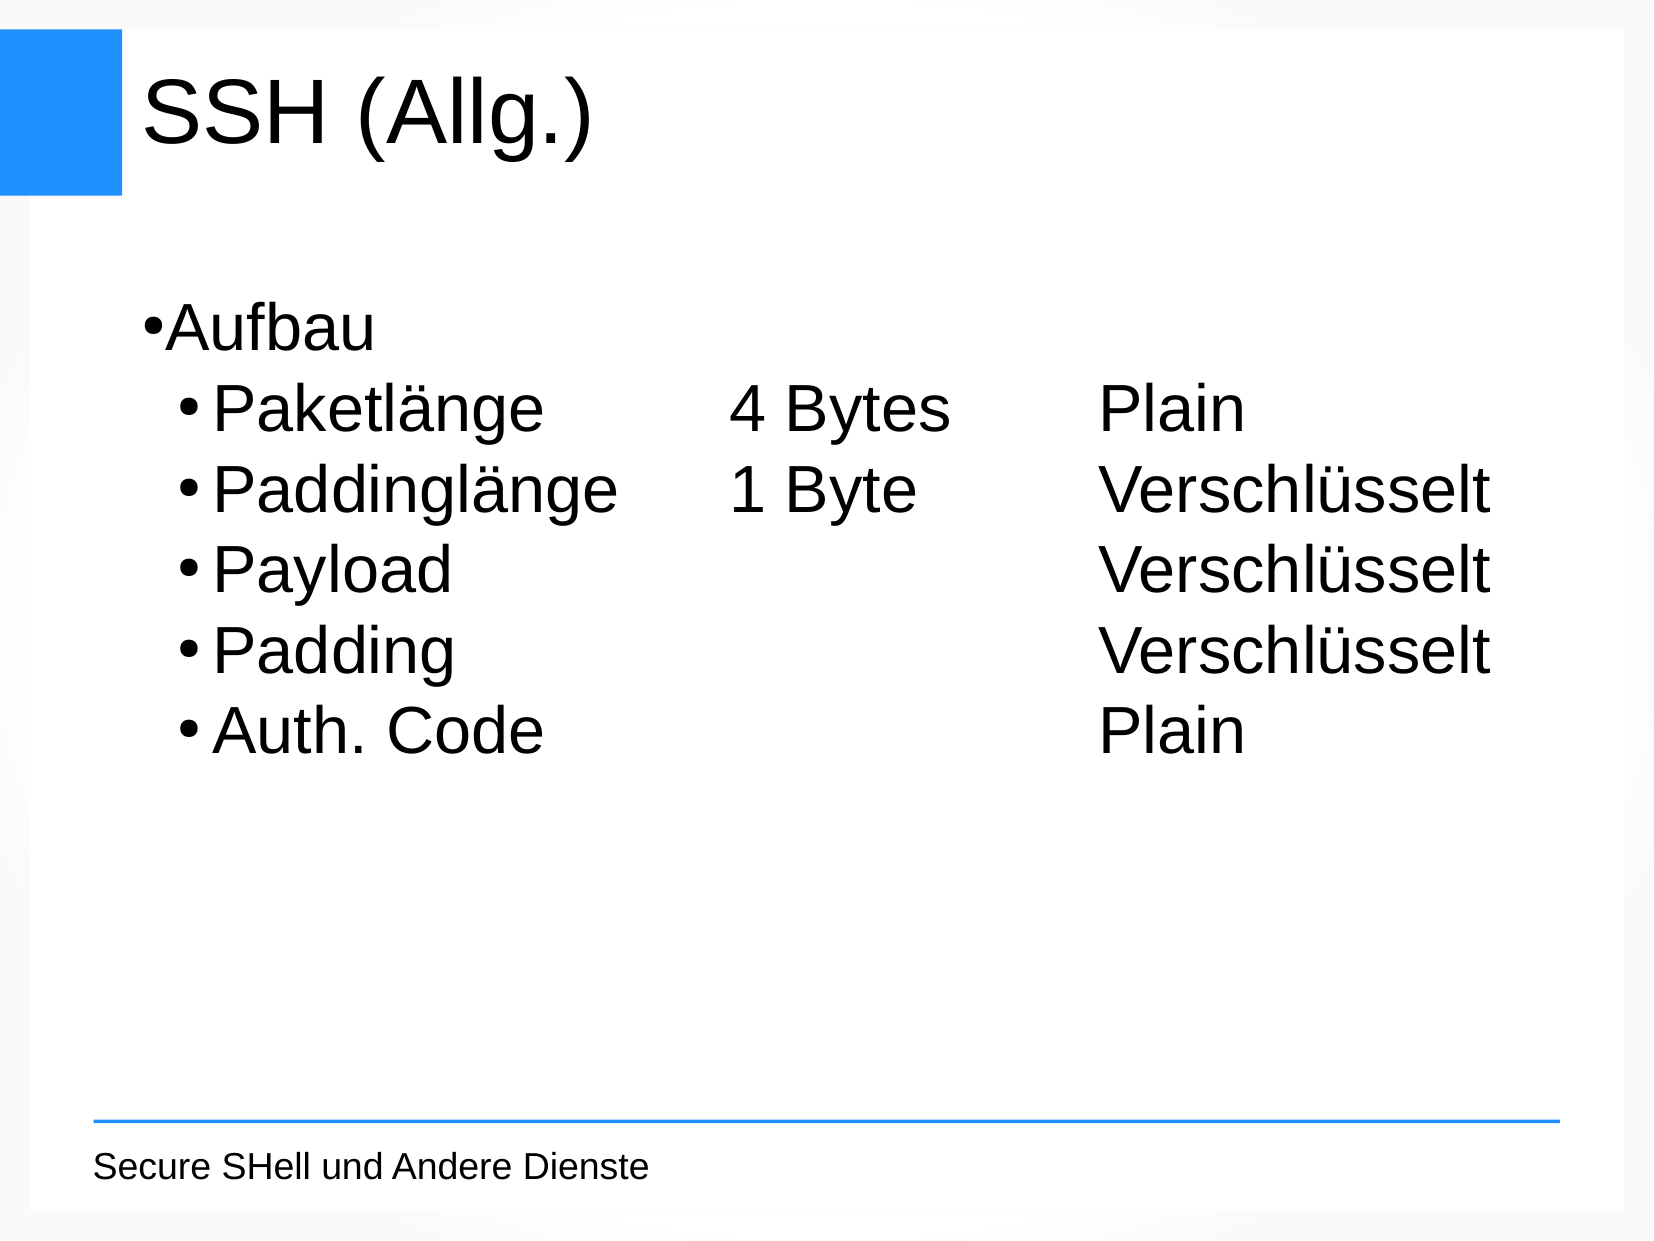

# SSH (Allg.)
Aufbau
Paketlänge			4 Bytes		Plain
Paddinglänge		1 Byte			Verschlüsselt
Payload									Verschlüsselt
Padding									Verschlüsselt
Auth. Code								Plain
Secure SHell und Andere Dienste